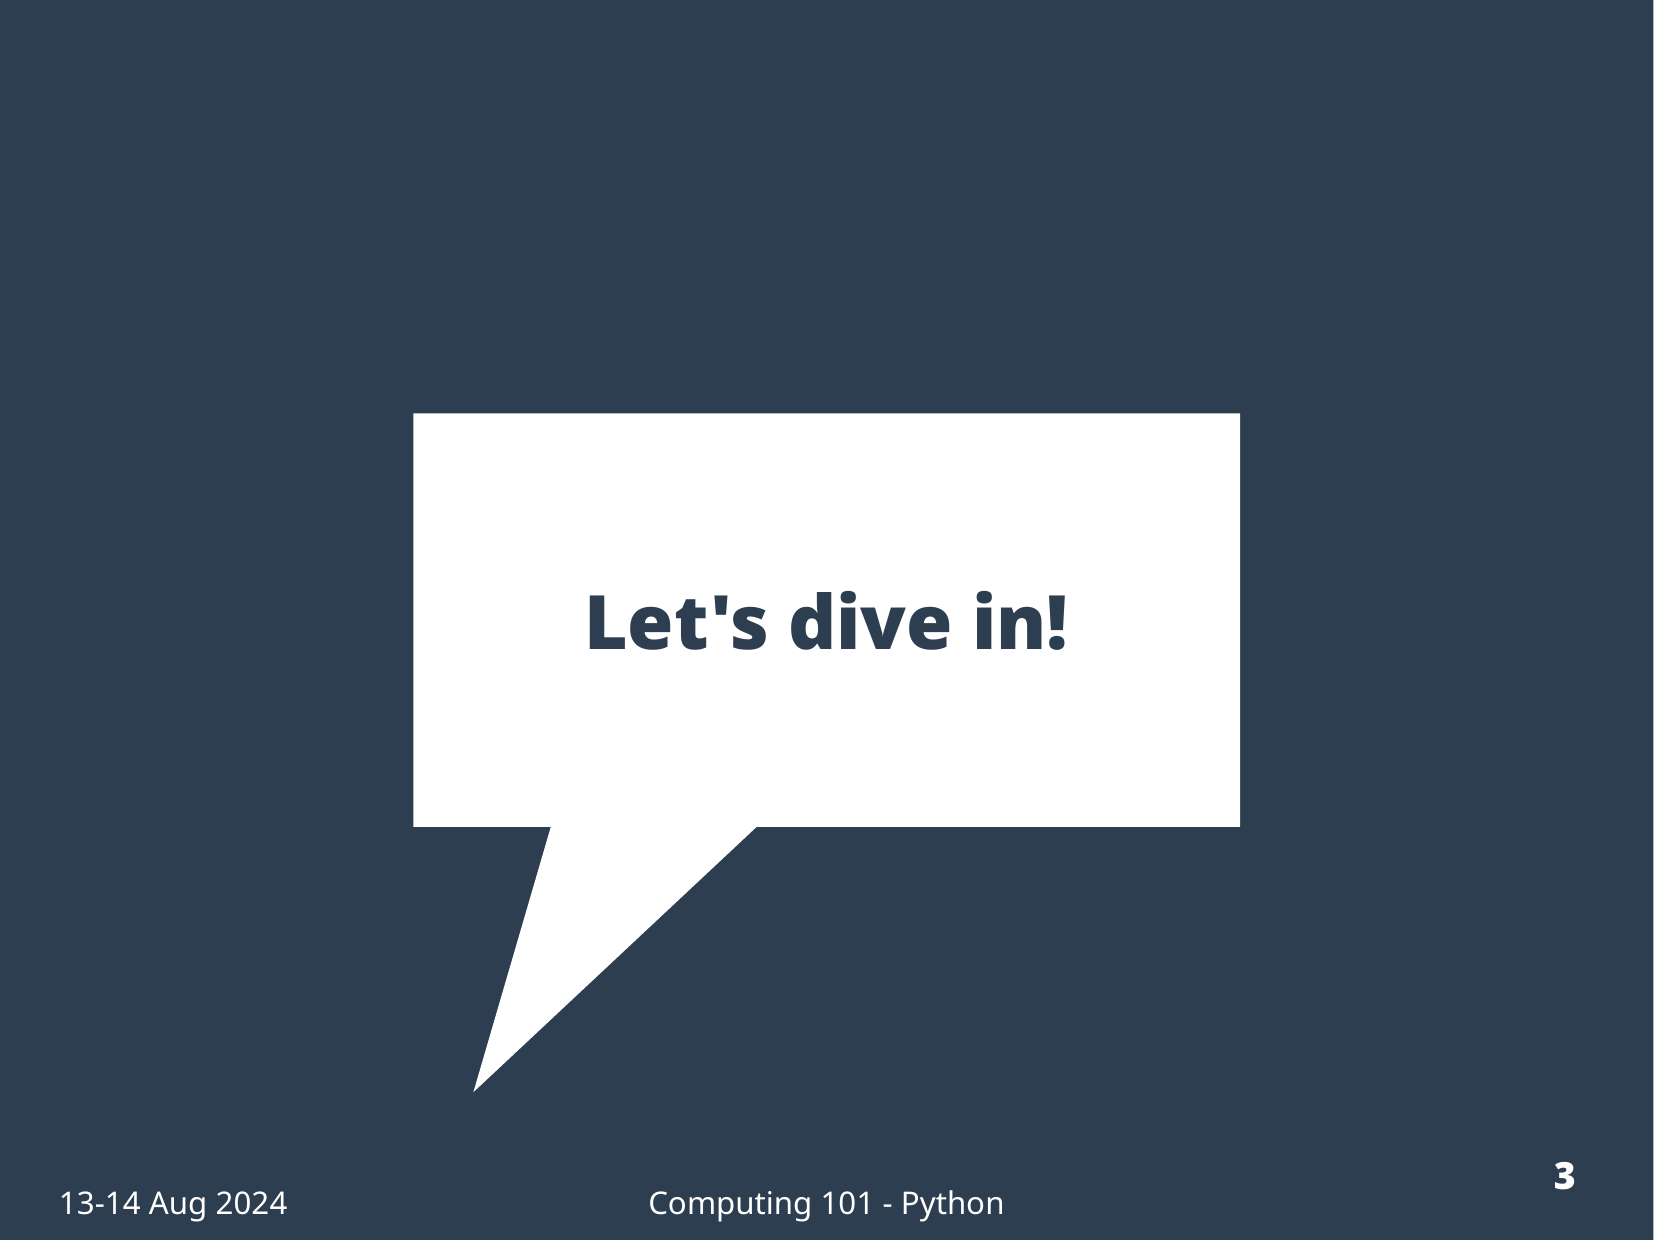

# Let's dive in!
3
13-14 Aug 2024
Computing 101 - Python